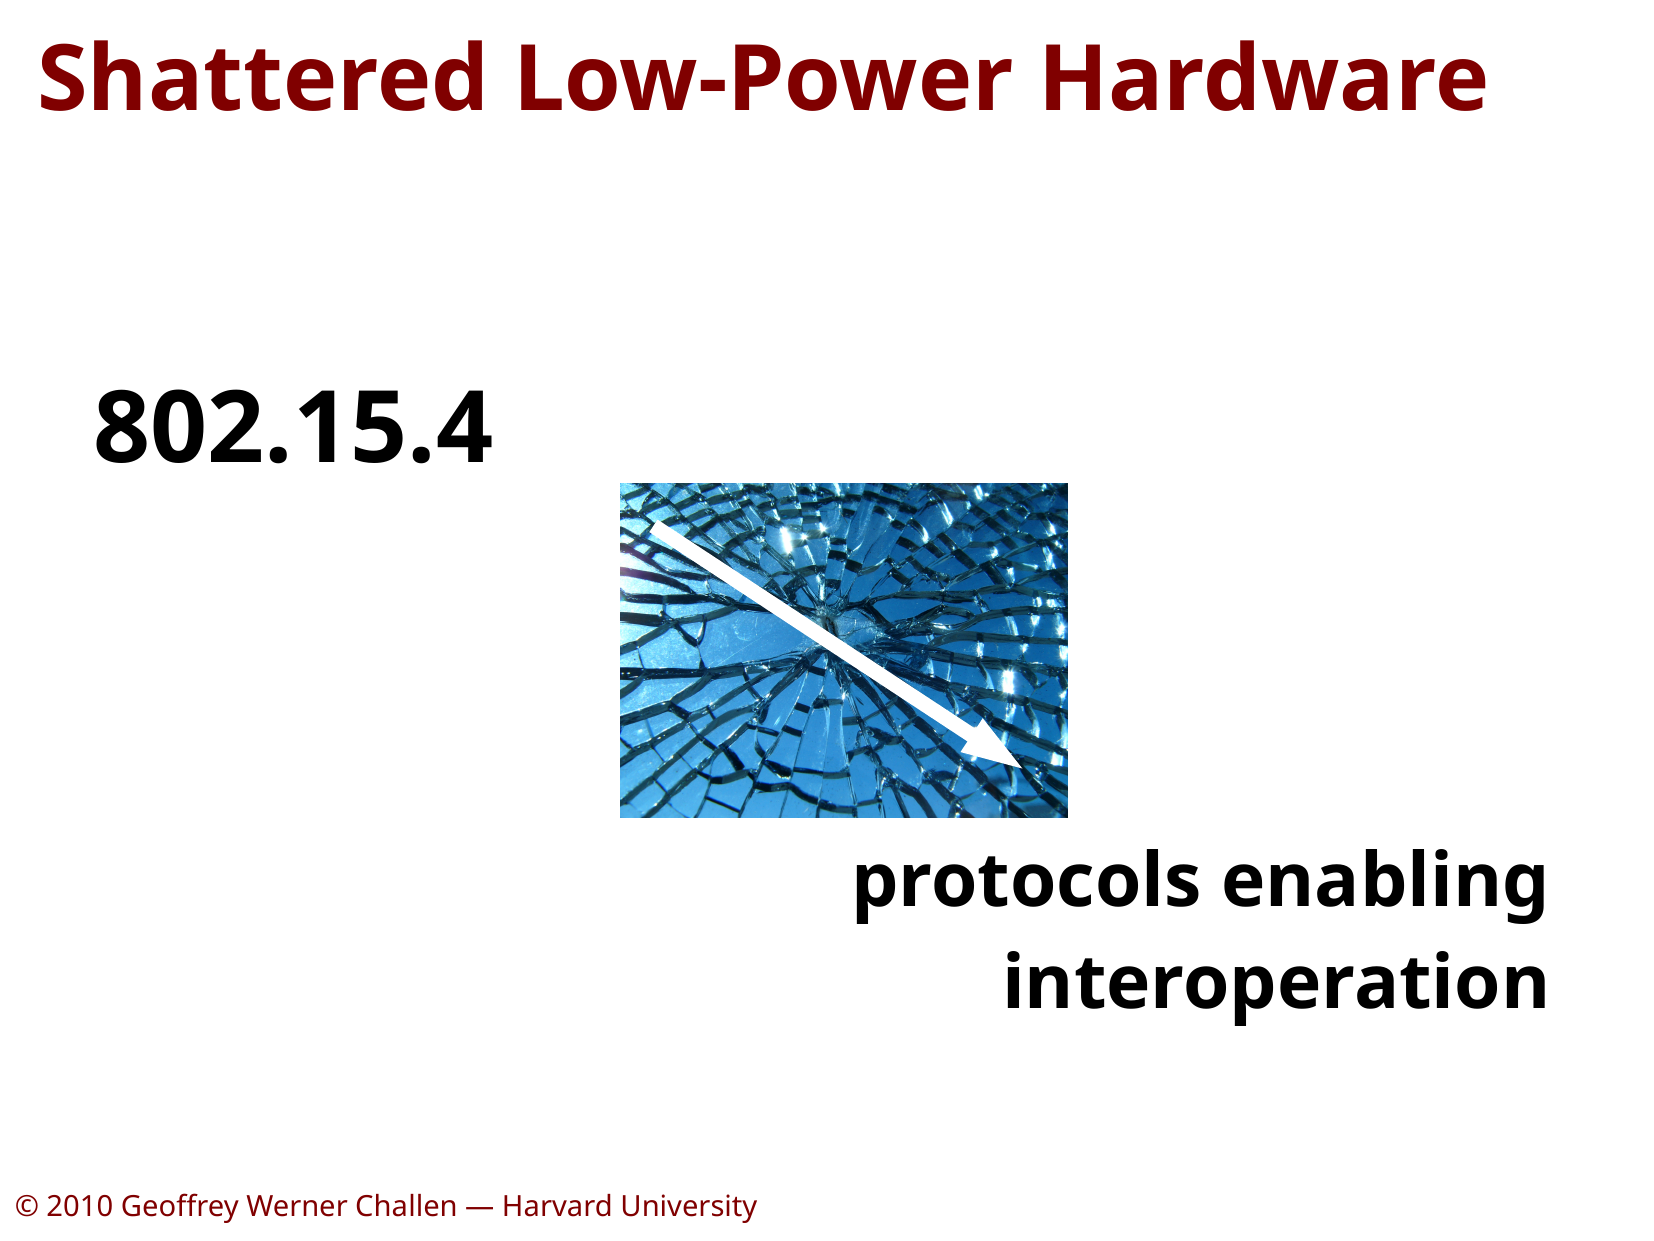

# Shattered Low-Power Hardware
802.15.4
protocols enabling interoperation